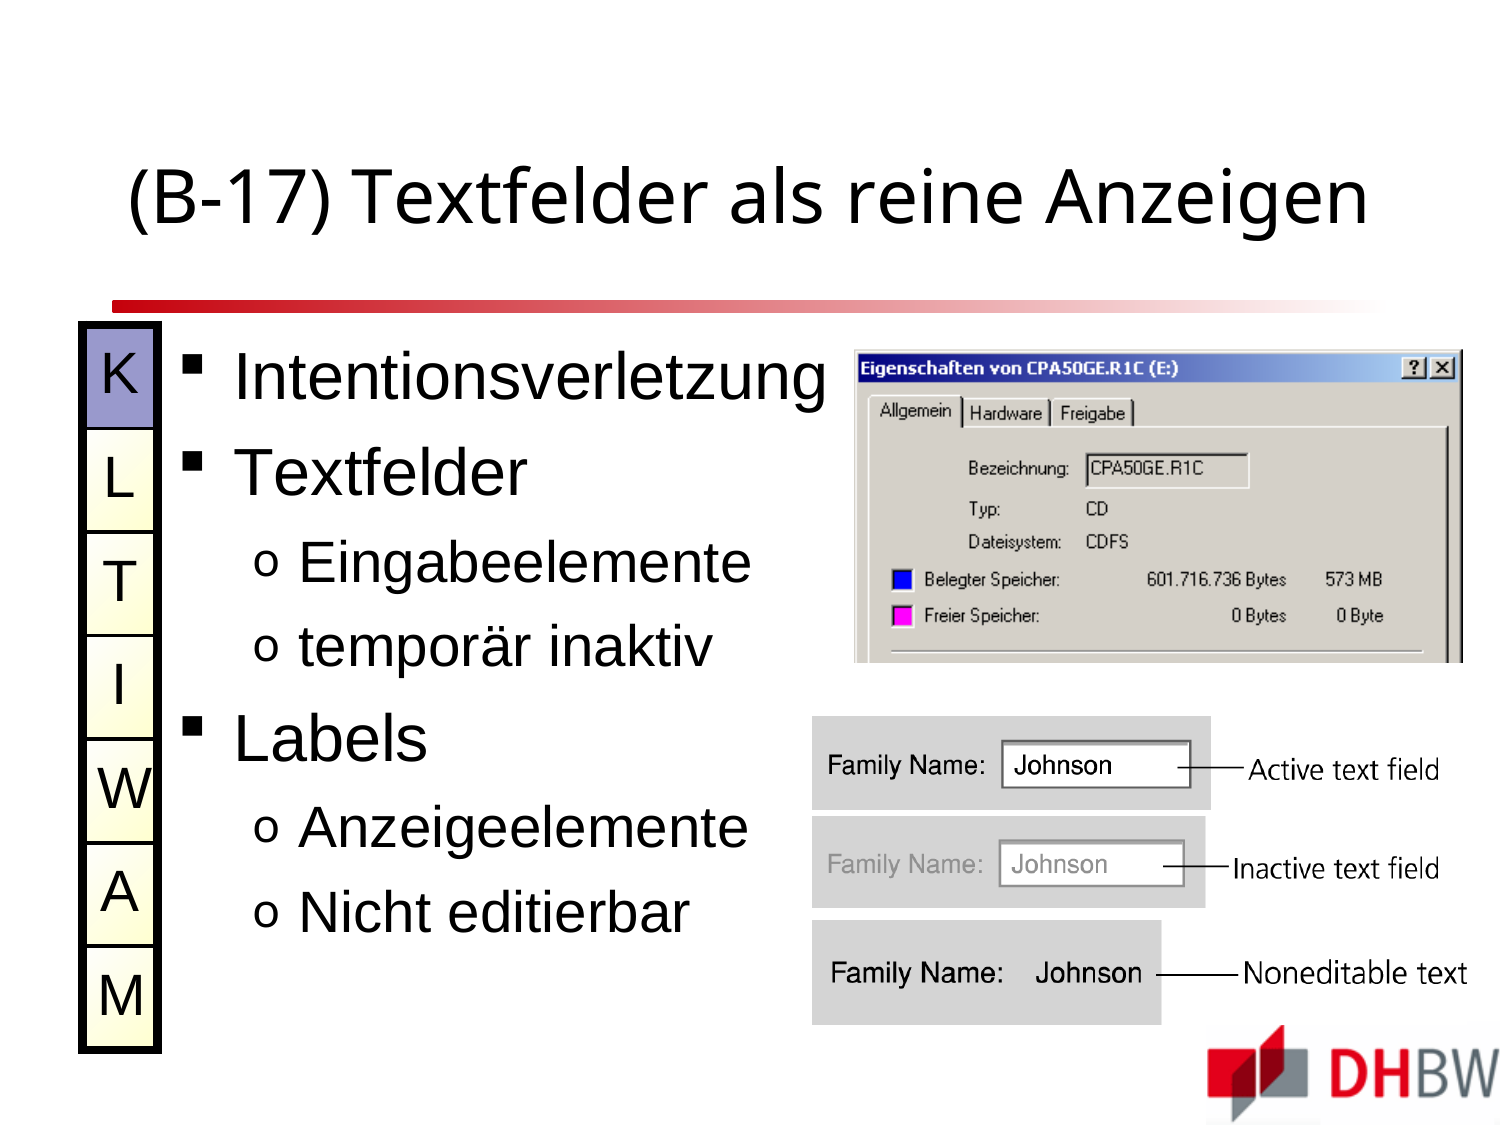

# (B-17) Textfelder als reine Anzeigen
| K |
| --- |
| L |
| T |
| I |
| W |
| A |
| M |
Intentionsverletzung
Textfelder
Eingabeelemente
temporär inaktiv
Labels
Anzeigeelemente
Nicht editierbar